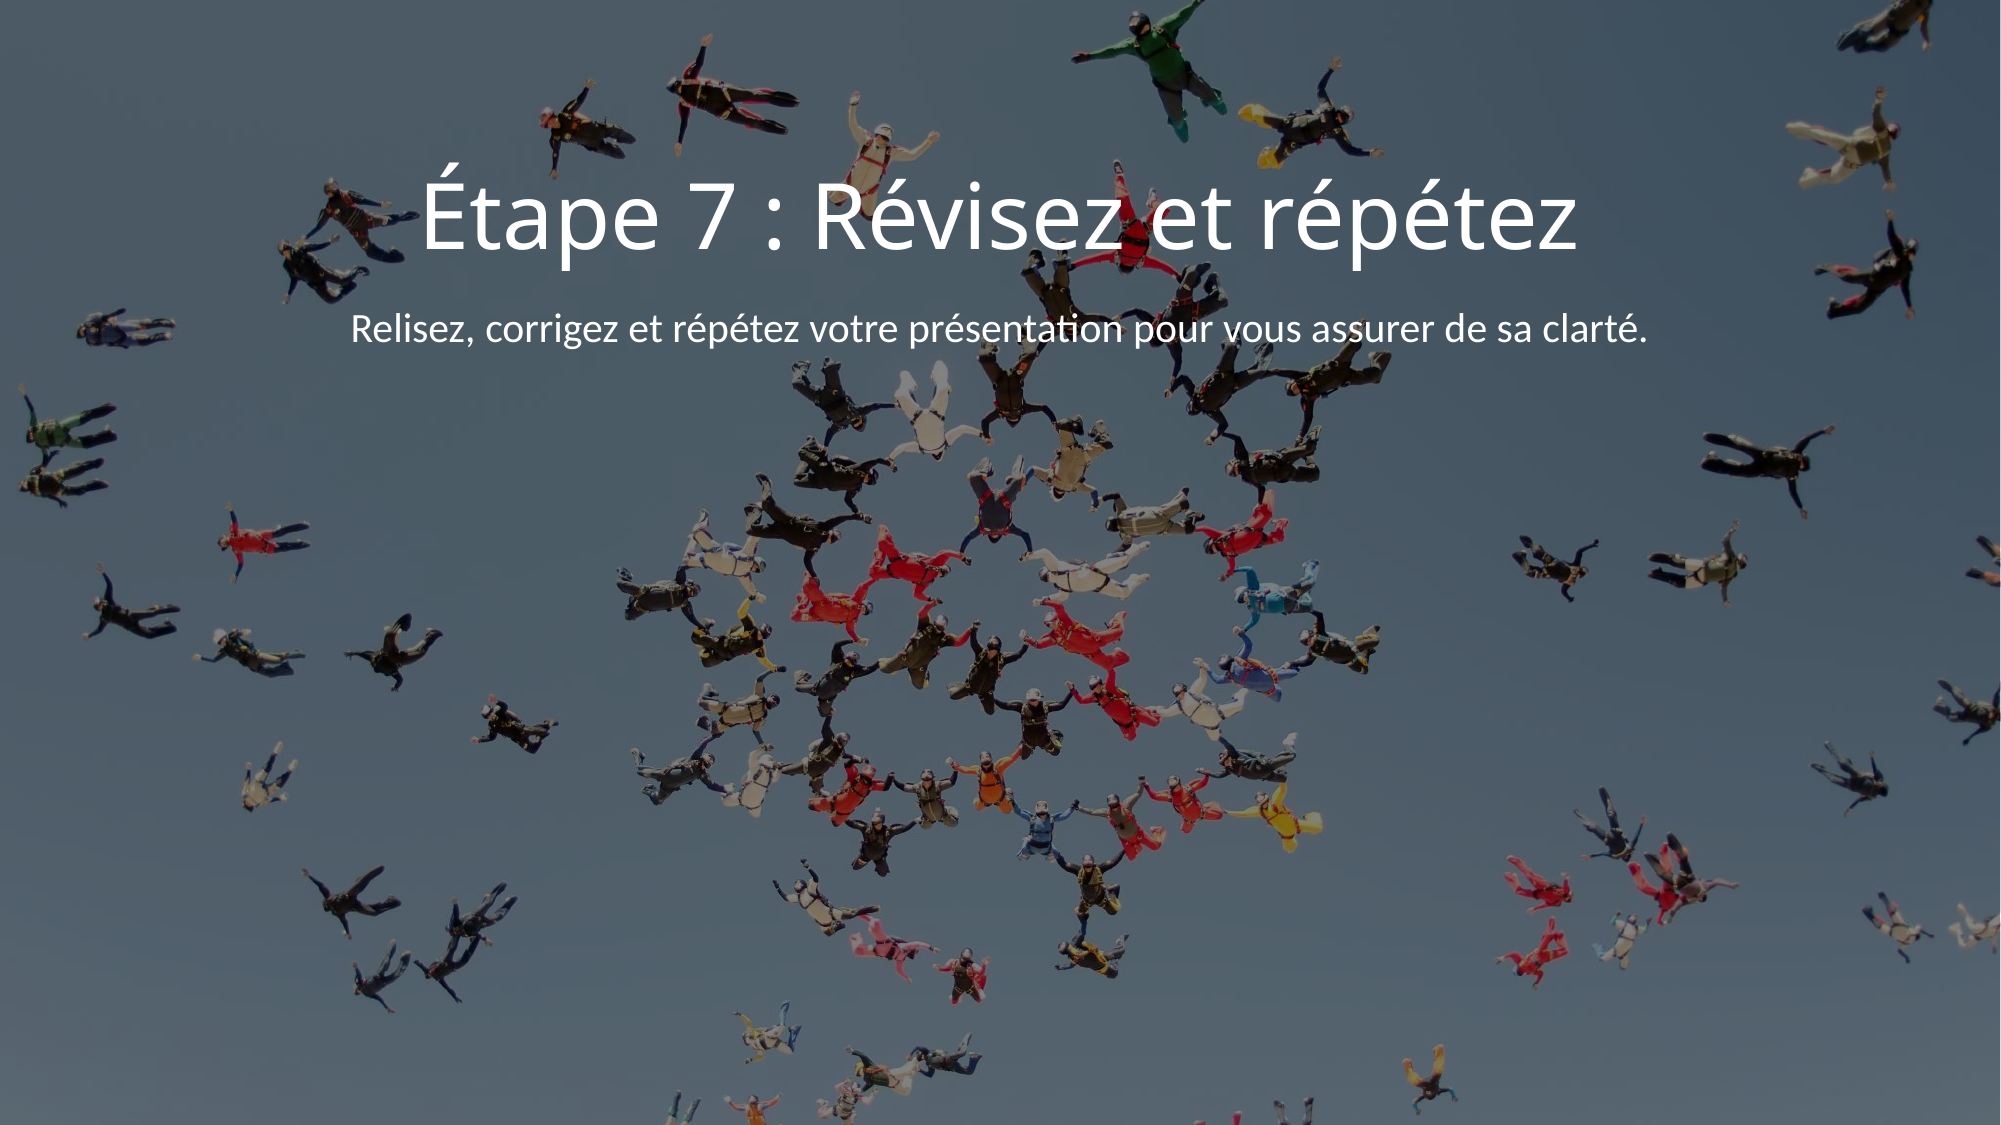

# Étape 7 : Révisez et répétez
Relisez, corrigez et répétez votre présentation pour vous assurer de sa clarté.